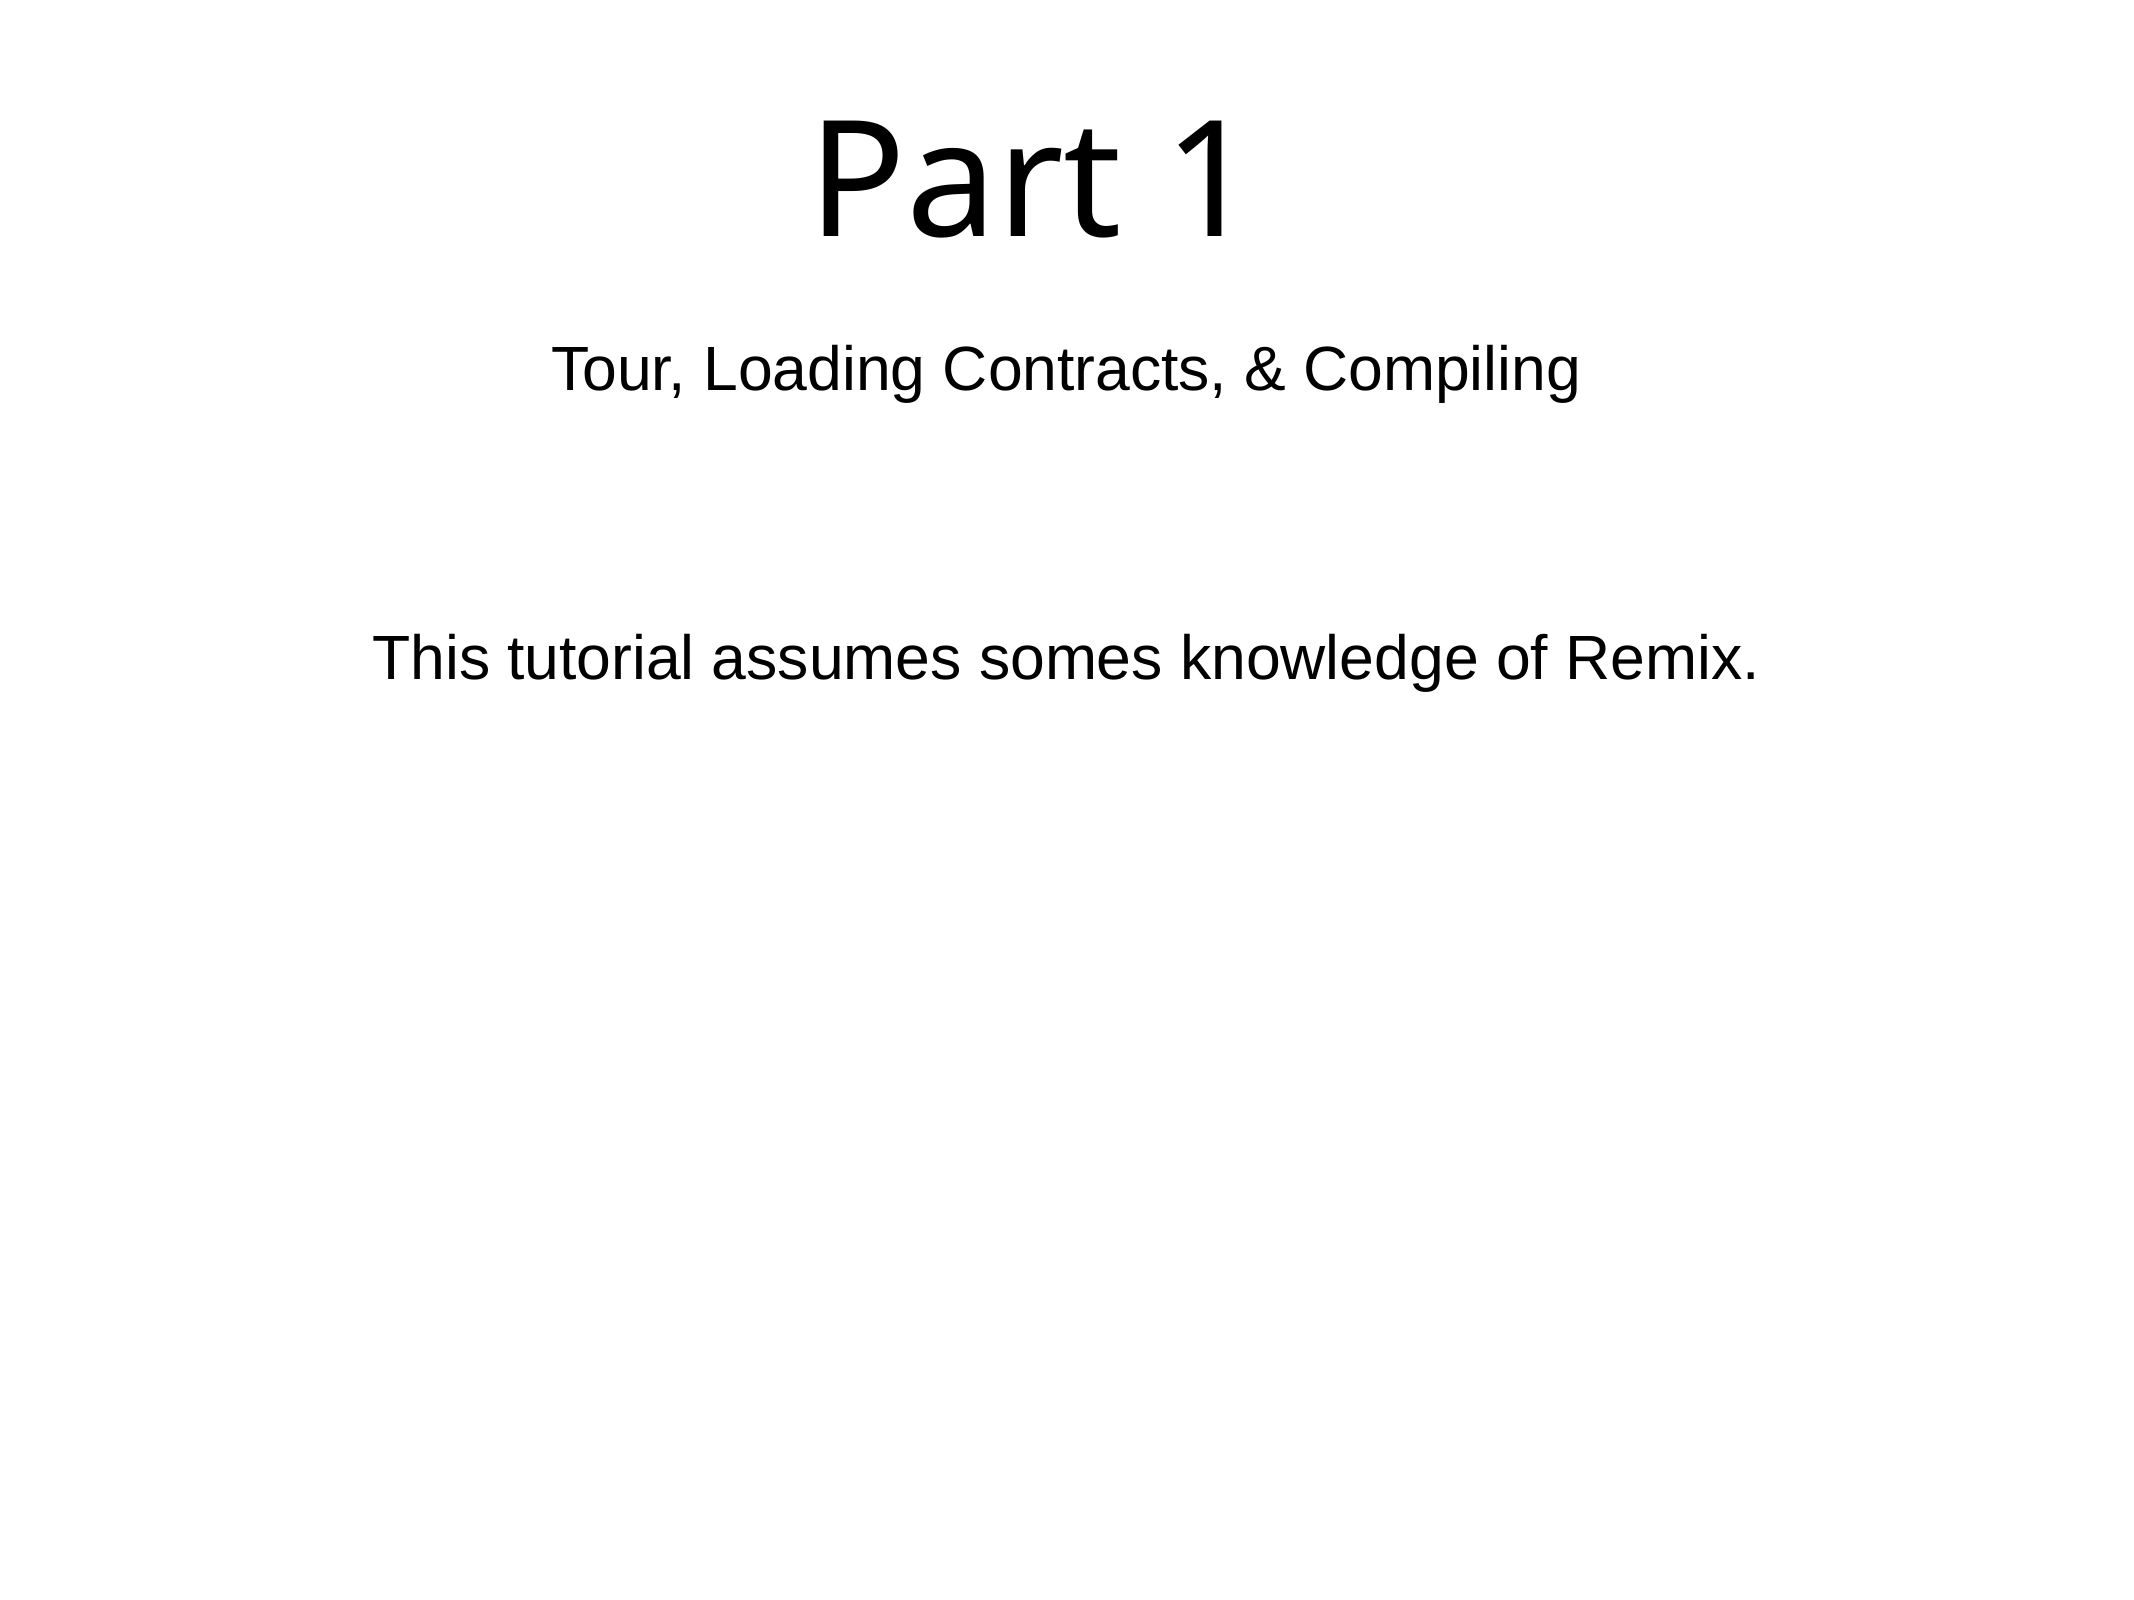

# Part 1
Tour, Loading Contracts, & Compiling
This tutorial assumes somes knowledge of Remix.